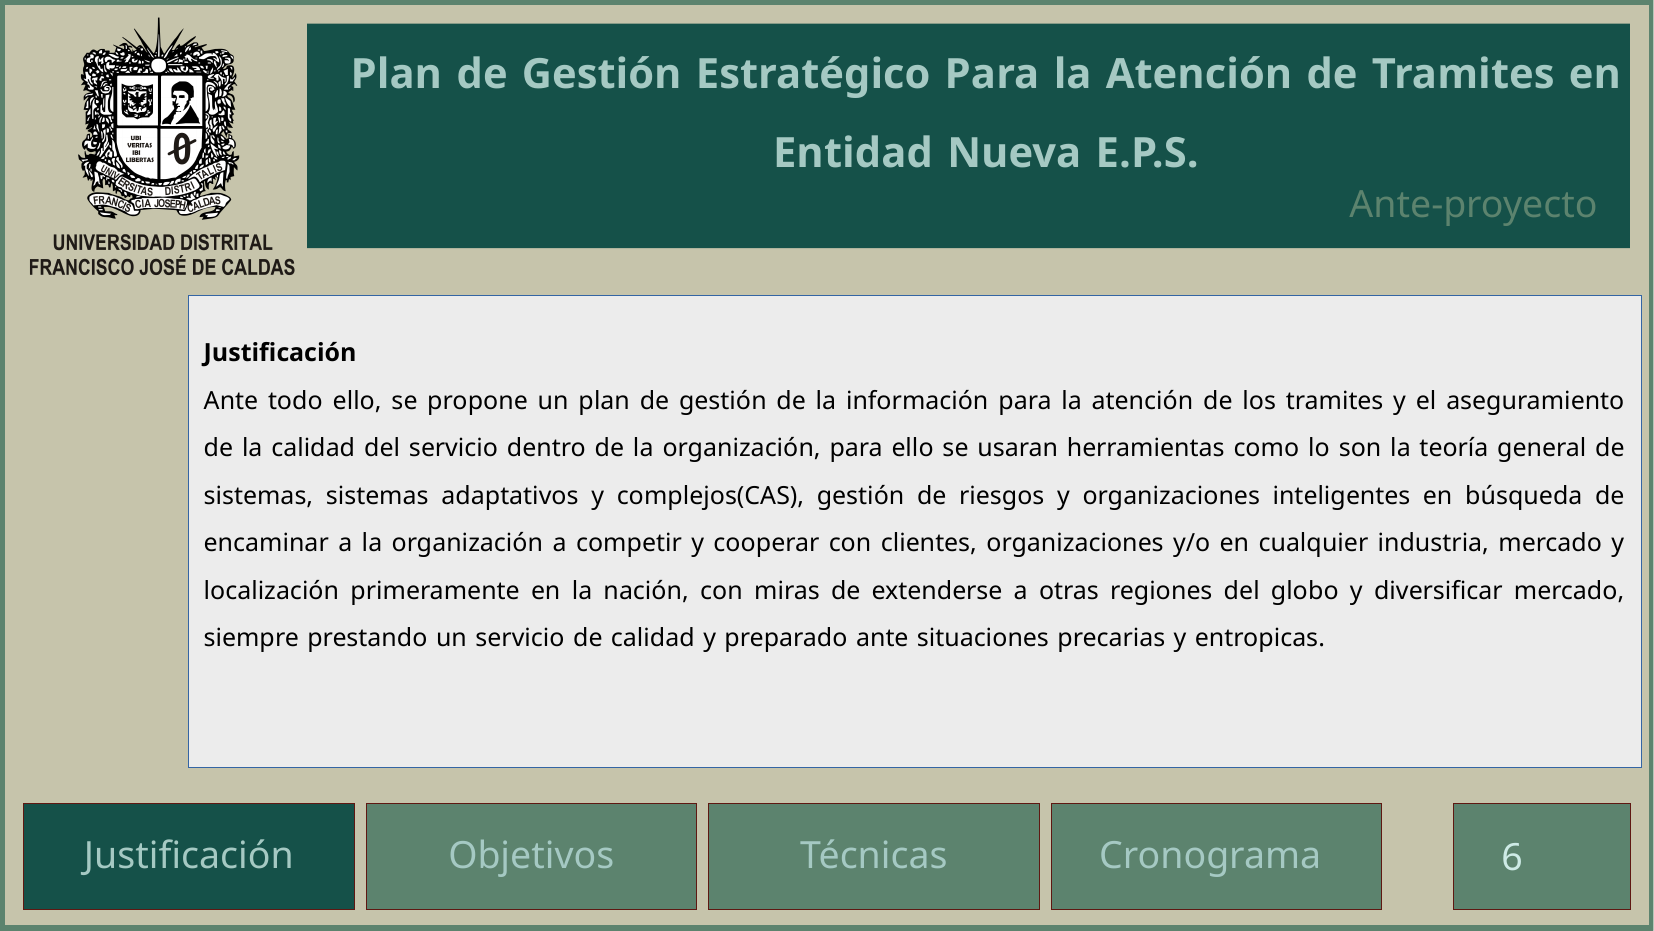

Plan de Gestión Estratégico Para la Atención de Tramites en Entidad Nueva E.P.S.
Ante-proyecto
Justificación
Ante todo ello, se propone un plan de gestión de la información para la atención de los tramites y el aseguramiento de la calidad del servicio dentro de la organización, para ello se usaran herramientas como lo son la teoría general de sistemas, sistemas adaptativos y complejos(CAS), gestión de riesgos y organizaciones inteligentes en búsqueda de encaminar a la organización a competir y cooperar con clientes, organizaciones y/o en cualquier industria, mercado y localización primeramente en la nación, con miras de extenderse a otras regiones del globo y diversificar mercado, siempre prestando un servicio de calidad y preparado ante situaciones precarias y entropicas.
Justificación
Objetivos
Técnicas
Cronograma